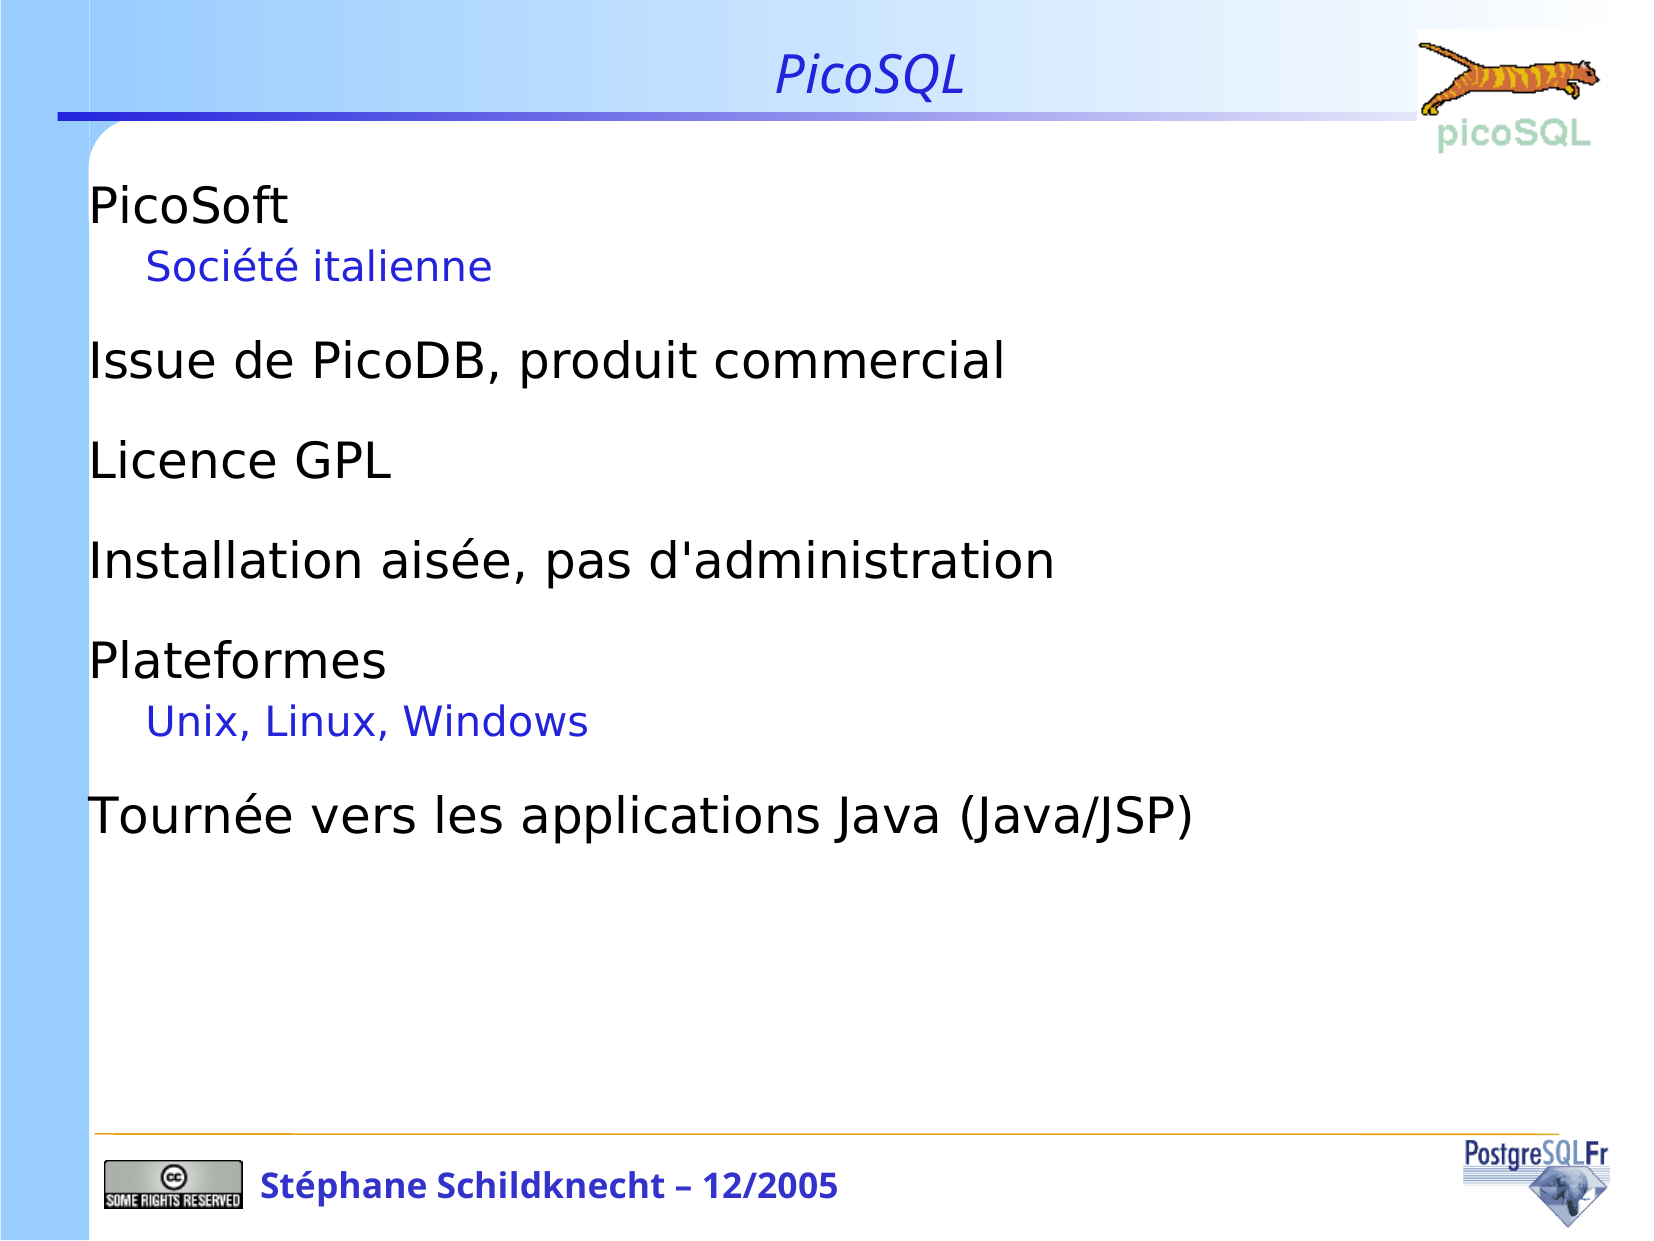

# PicoSQL
PicoSoft
Société italienne
Issue de PicoDB, produit commercial
Licence GPL
Installation aisée, pas d'administration
Plateformes
Unix, Linux, Windows
Tournée vers les applications Java (Java/JSP)